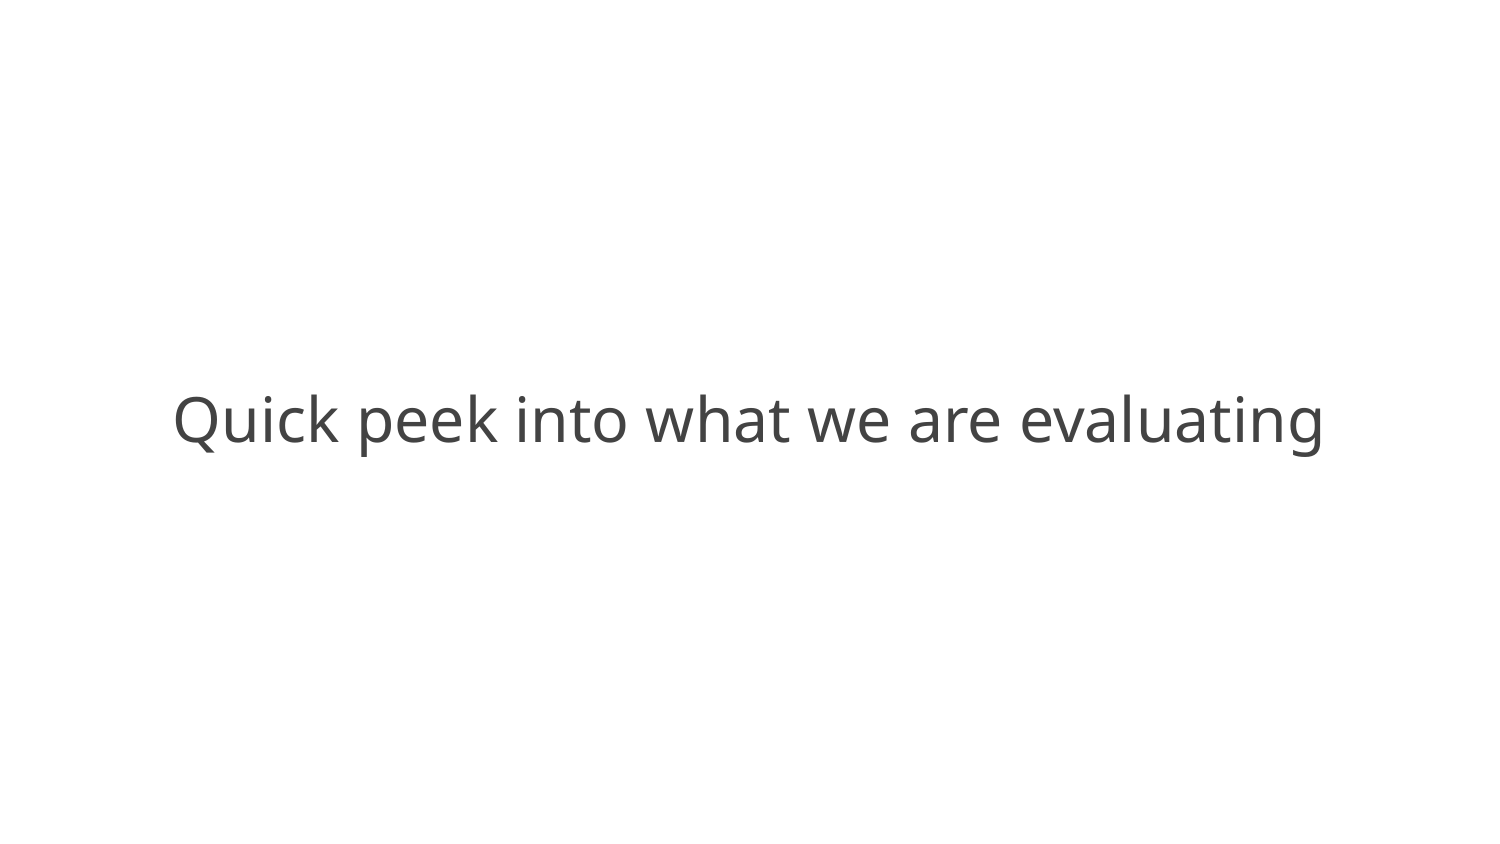

Quick peek into what we are evaluating